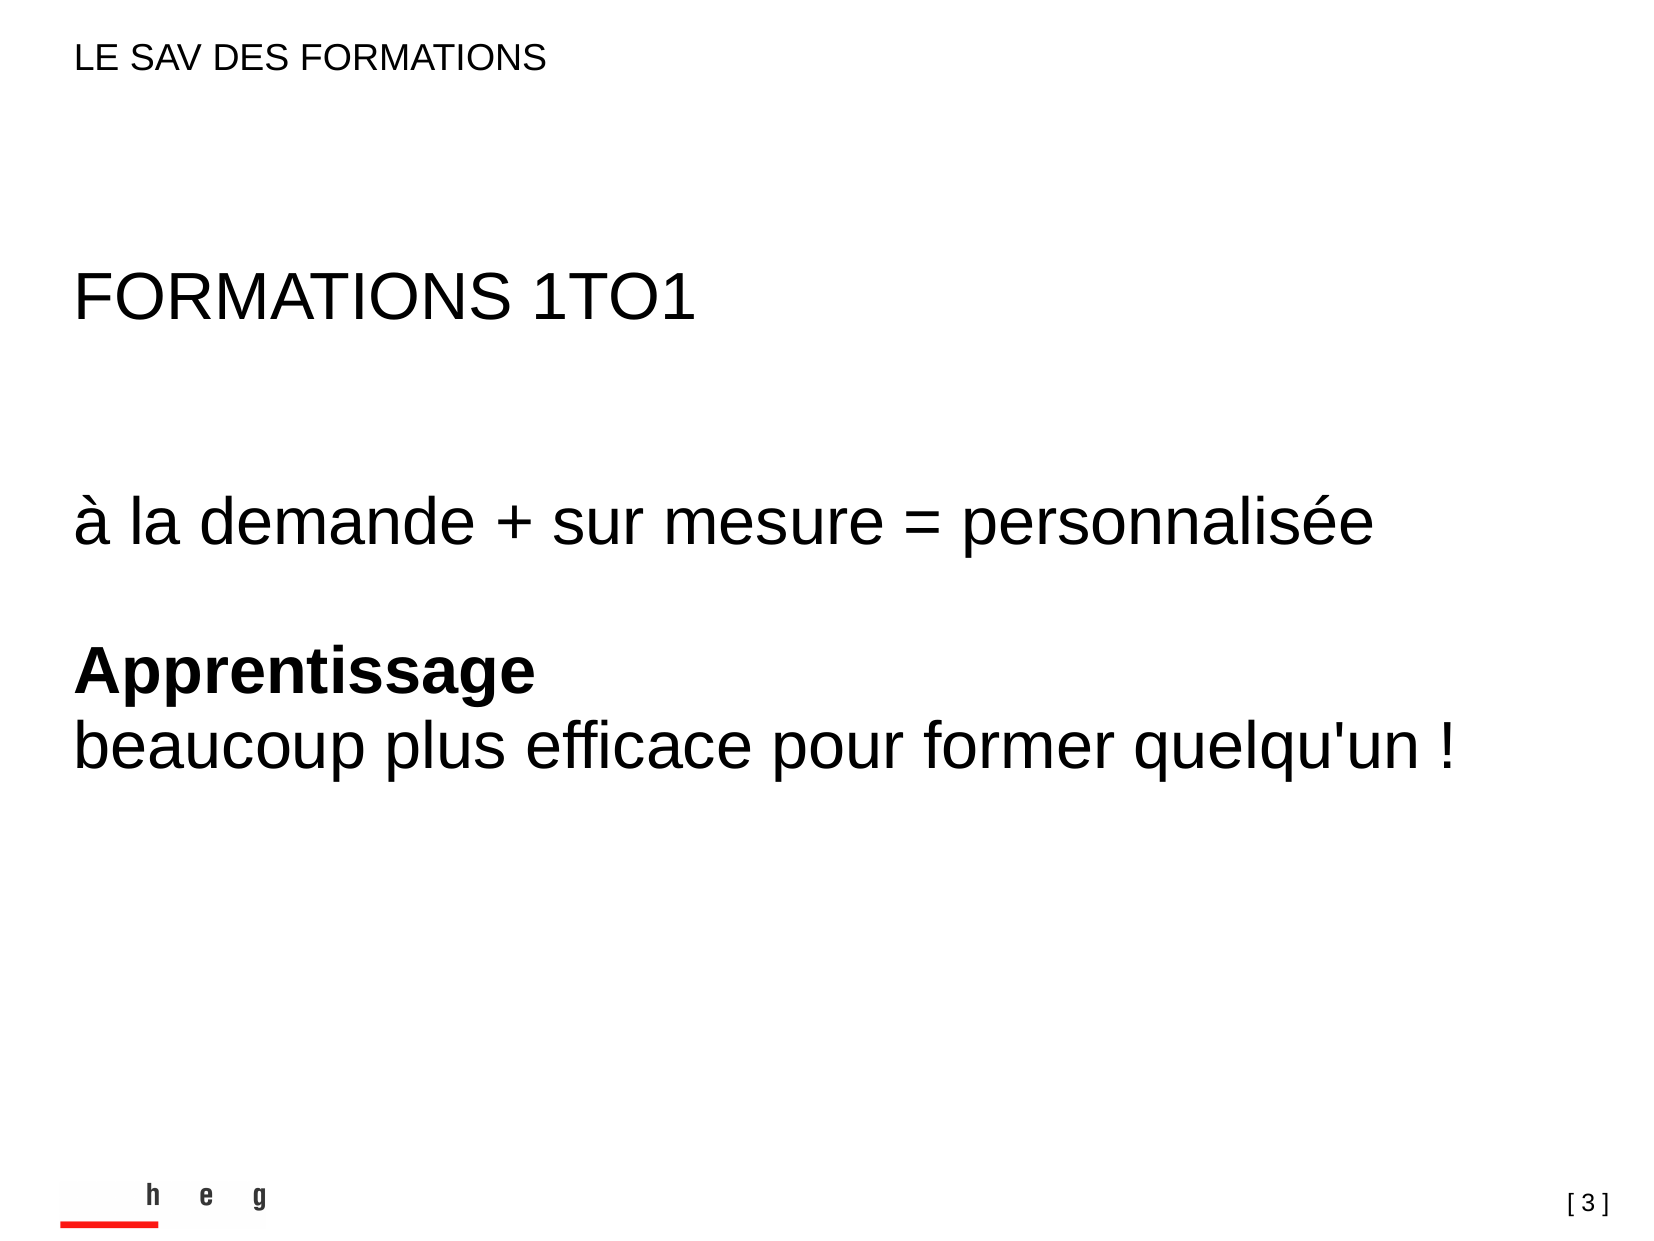

LE SAV DES FORMATIONS
FORMATIONS 1TO1
à la demande + sur mesure = personnalisée
Apprentissage
beaucoup plus efficace pour former quelqu'un !